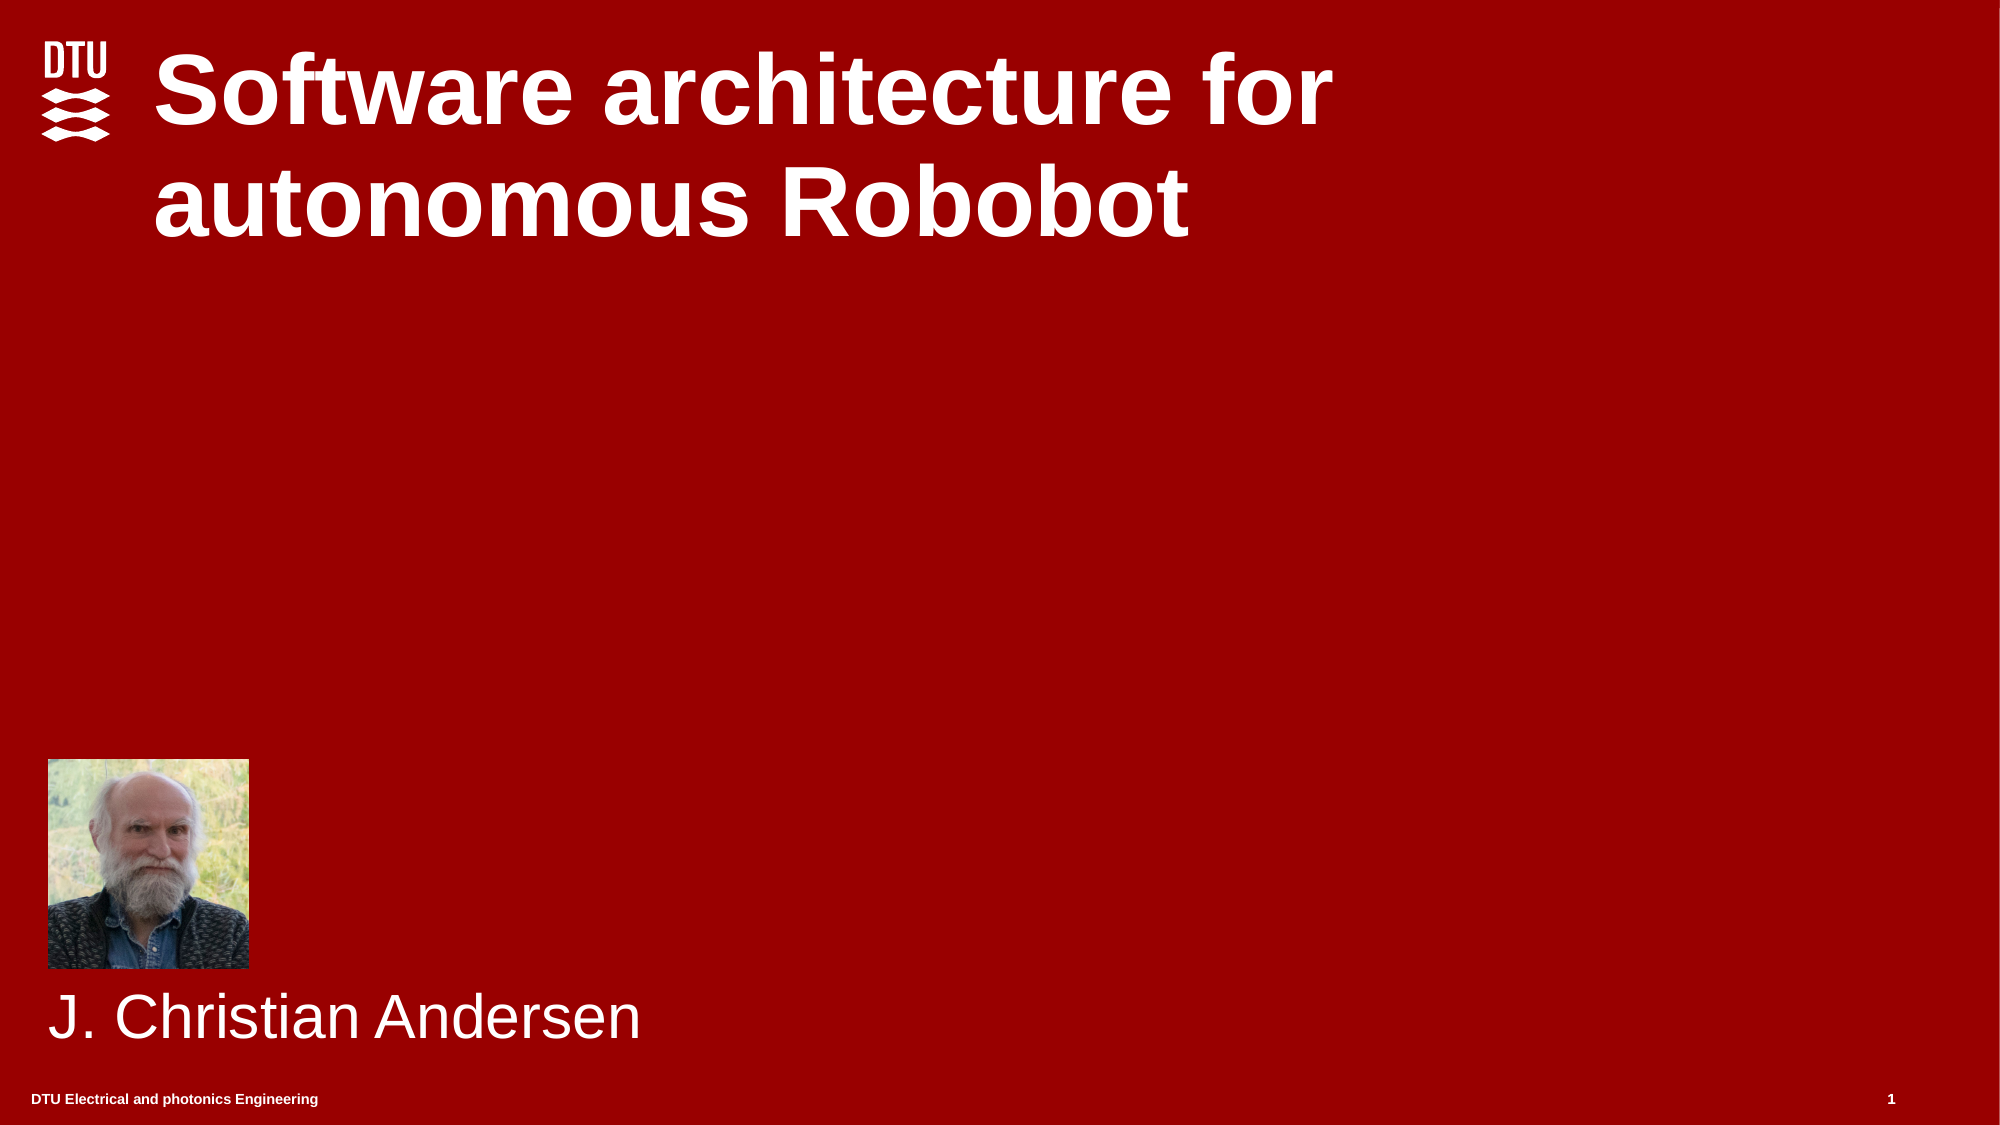

# Software architecture for autonomous Robobot
J. Christian Andersen
1